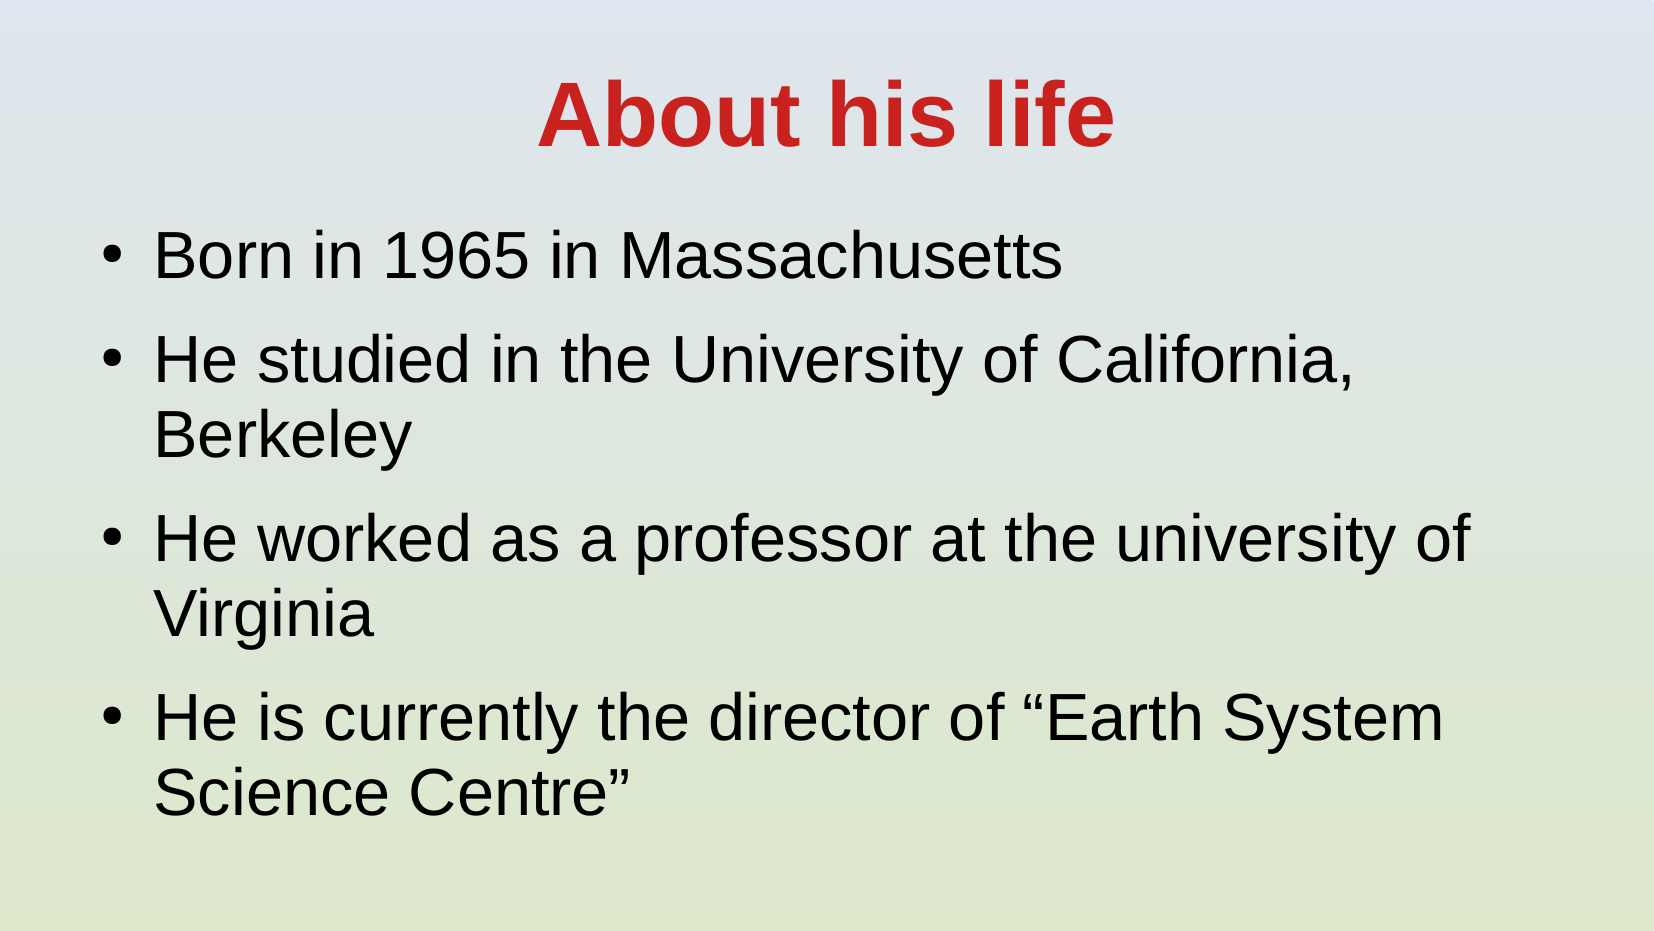

# About his life
Born in 1965 in Massachusetts
He studied in the University of California, Berkeley
He worked as a professor at the university of Virginia
He is currently the director of “Earth System Science Centre”